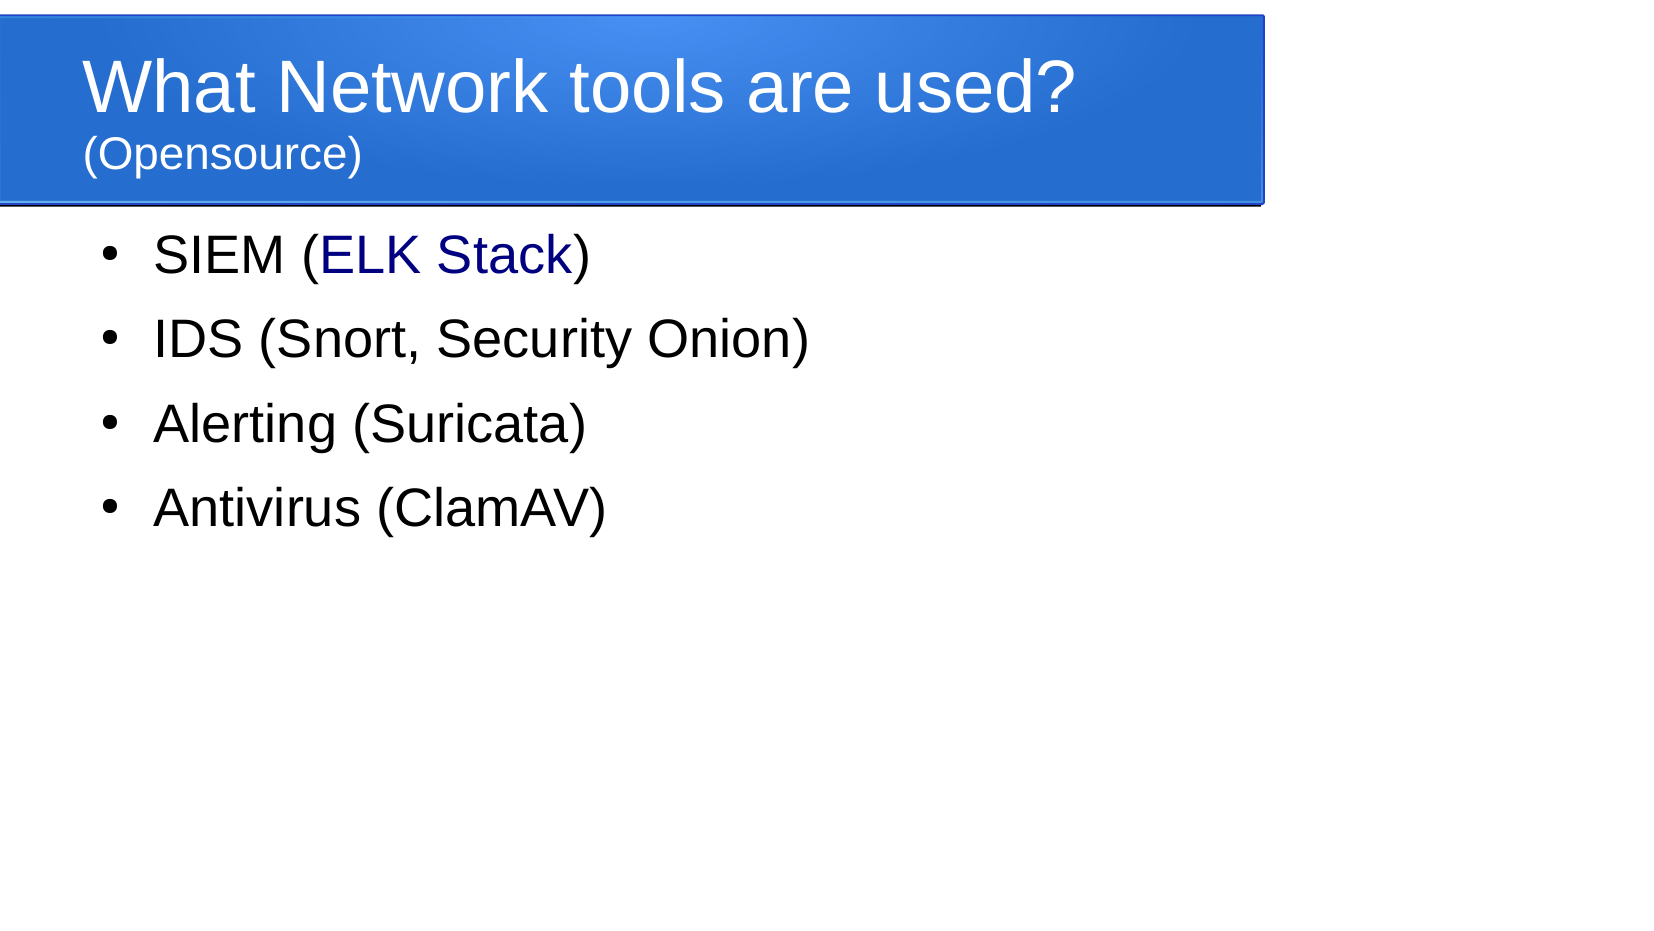

# What Network tools are used? (Opensource)
SIEM (ELK Stack)
IDS (Snort, Security Onion)
Alerting (Suricata)
Antivirus (ClamAV)